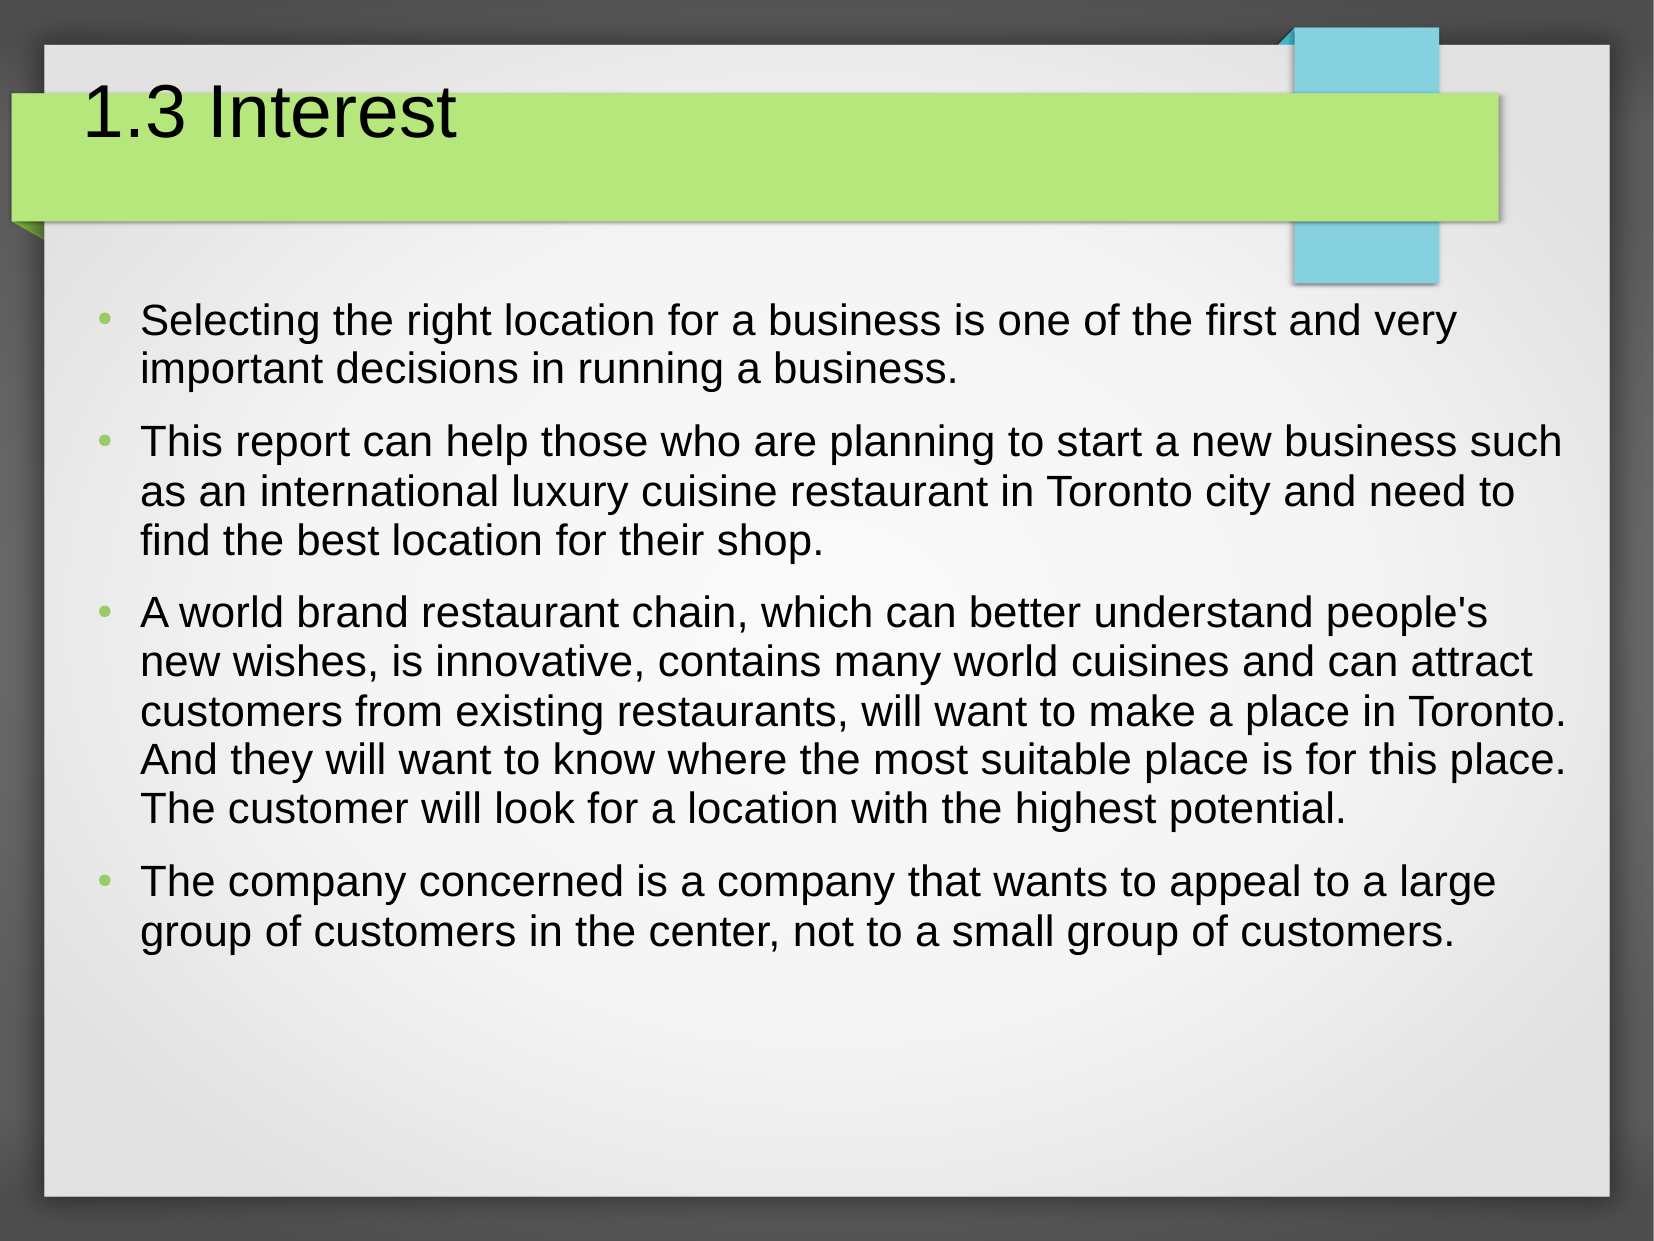

# 1.3 Interest
Selecting the right location for a business is one of the first and very important decisions in running a business.
This report can help those who are planning to start a new business such as an international luxury cuisine restaurant in Toronto city and need to find the best location for their shop.
A world brand restaurant chain, which can better understand people's new wishes, is innovative, contains many world cuisines and can attract customers from existing restaurants, will want to make a place in Toronto. And they will want to know where the most suitable place is for this place. The customer will look for a location with the highest potential.
The company concerned is a company that wants to appeal to a large group of customers in the center, not to a small group of customers.